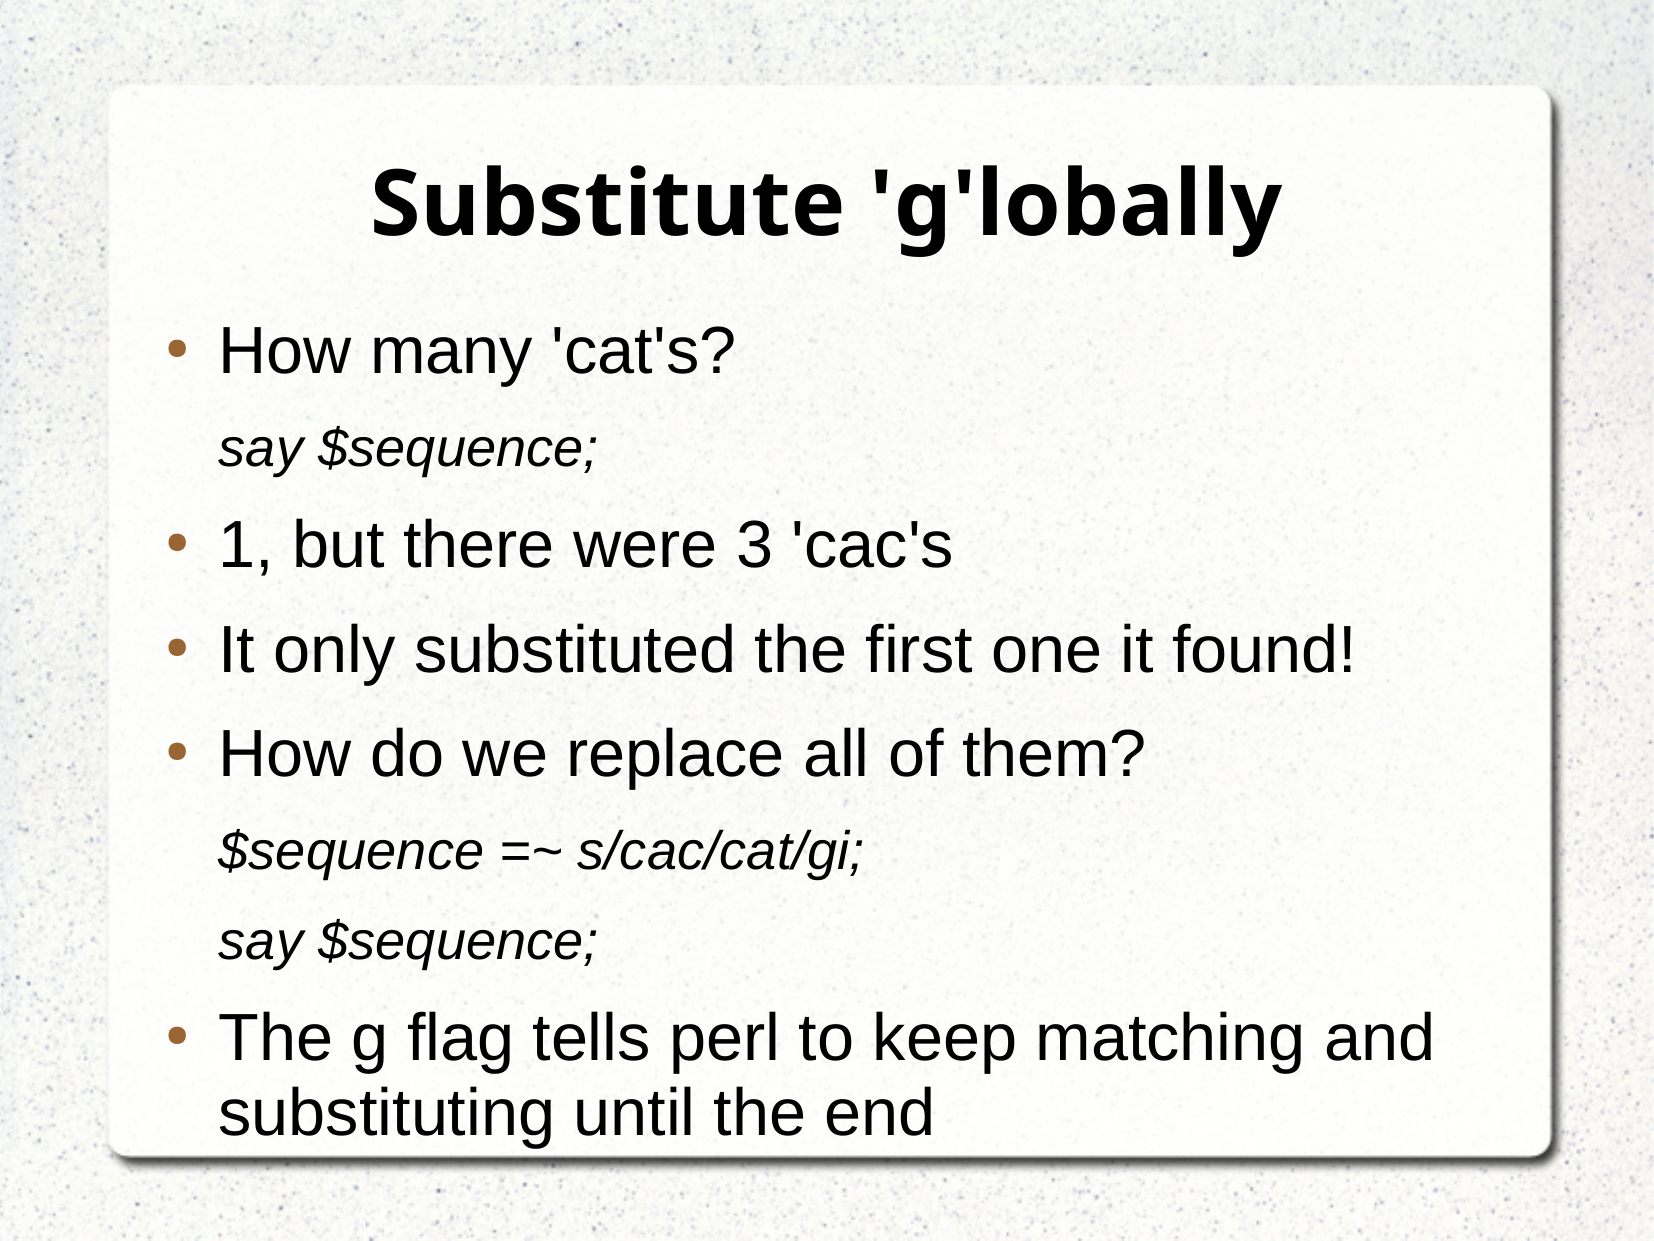

# Substitute 'g'lobally
How many 'cat's?
say $sequence;
1, but there were 3 'cac's
It only substituted the first one it found!
How do we replace all of them?
$sequence =~ s/cac/cat/gi;
say $sequence;
The g flag tells perl to keep matching and substituting until the end